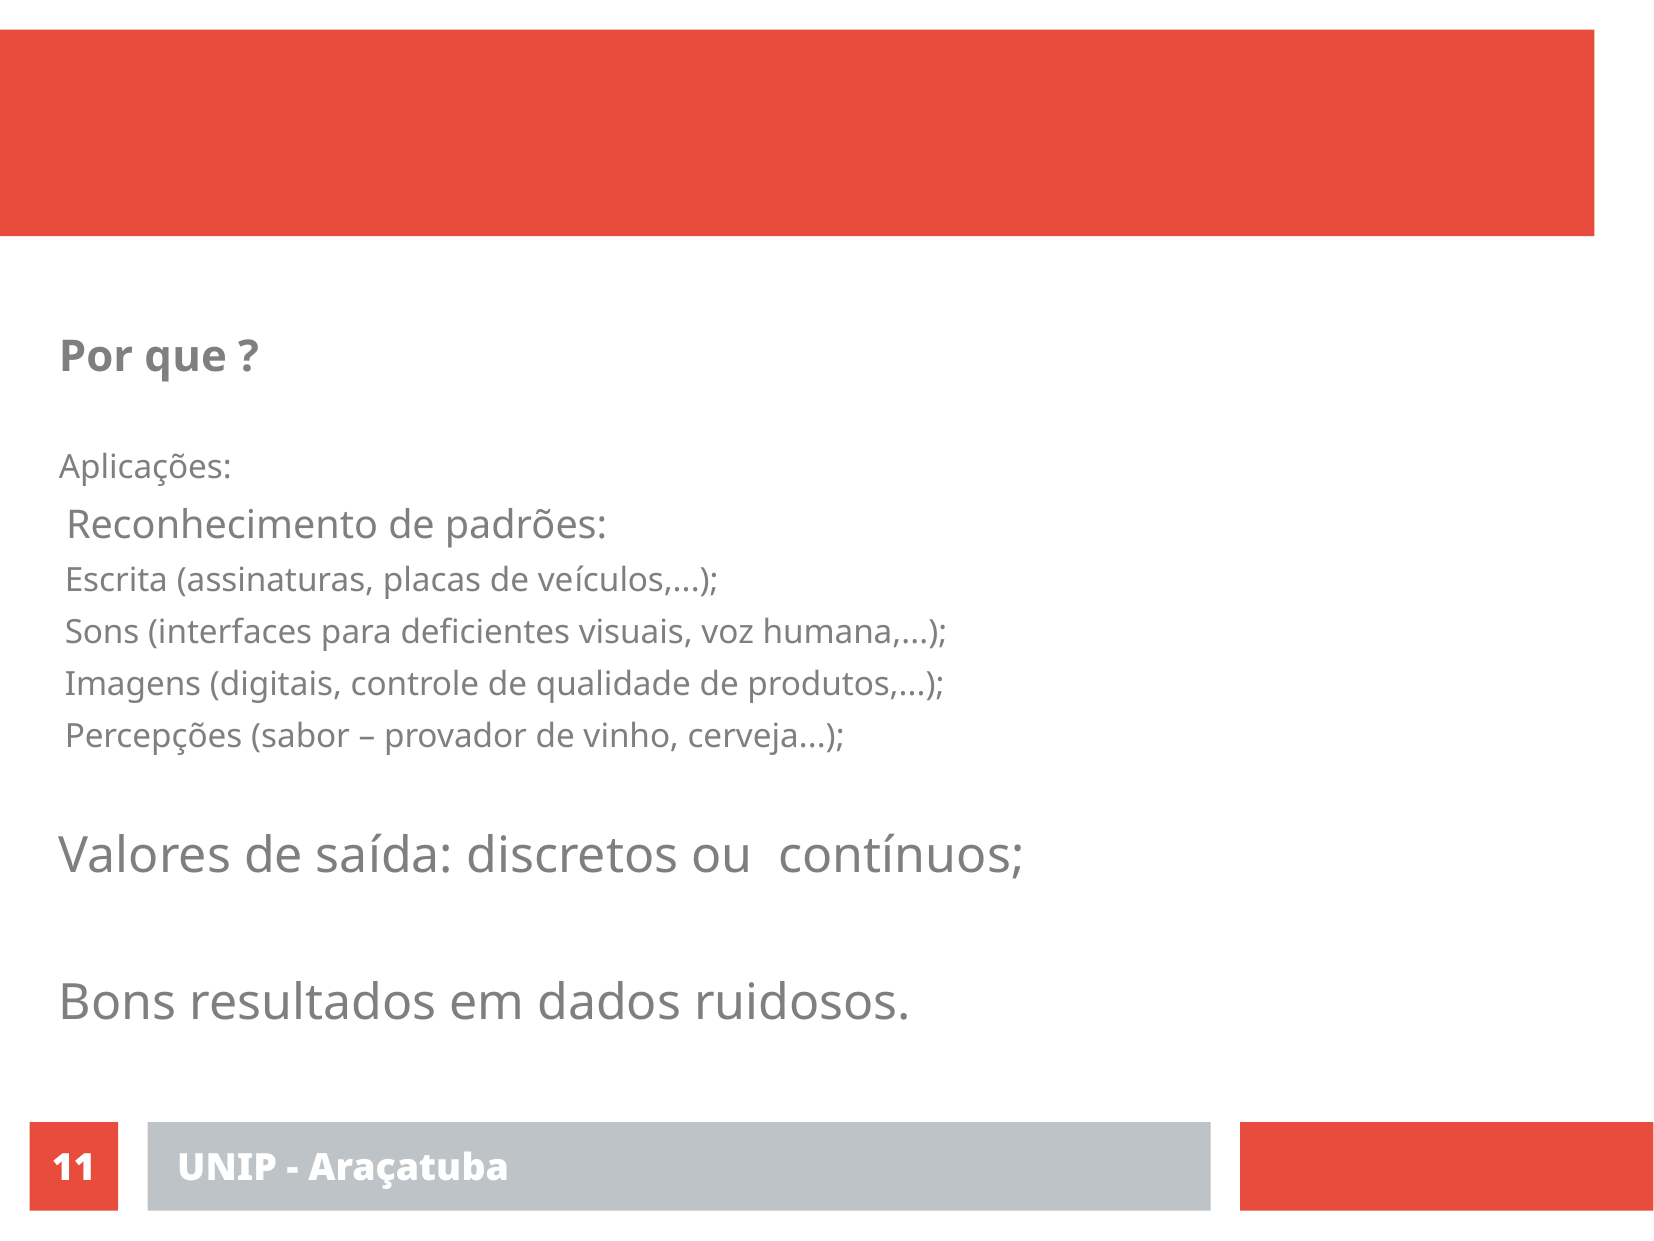

#
Por que ?
Aplicações:
 Reconhecimento de padrões:
 Escrita (assinaturas, placas de veículos,...);
 Sons (interfaces para deficientes visuais, voz humana,...);
 Imagens (digitais, controle de qualidade de produtos,...);
 Percepções (sabor – provador de vinho, cerveja...);
Valores de saída: discretos ou contínuos;
Bons resultados em dados ruidosos.
11
UNIP - Araçatuba